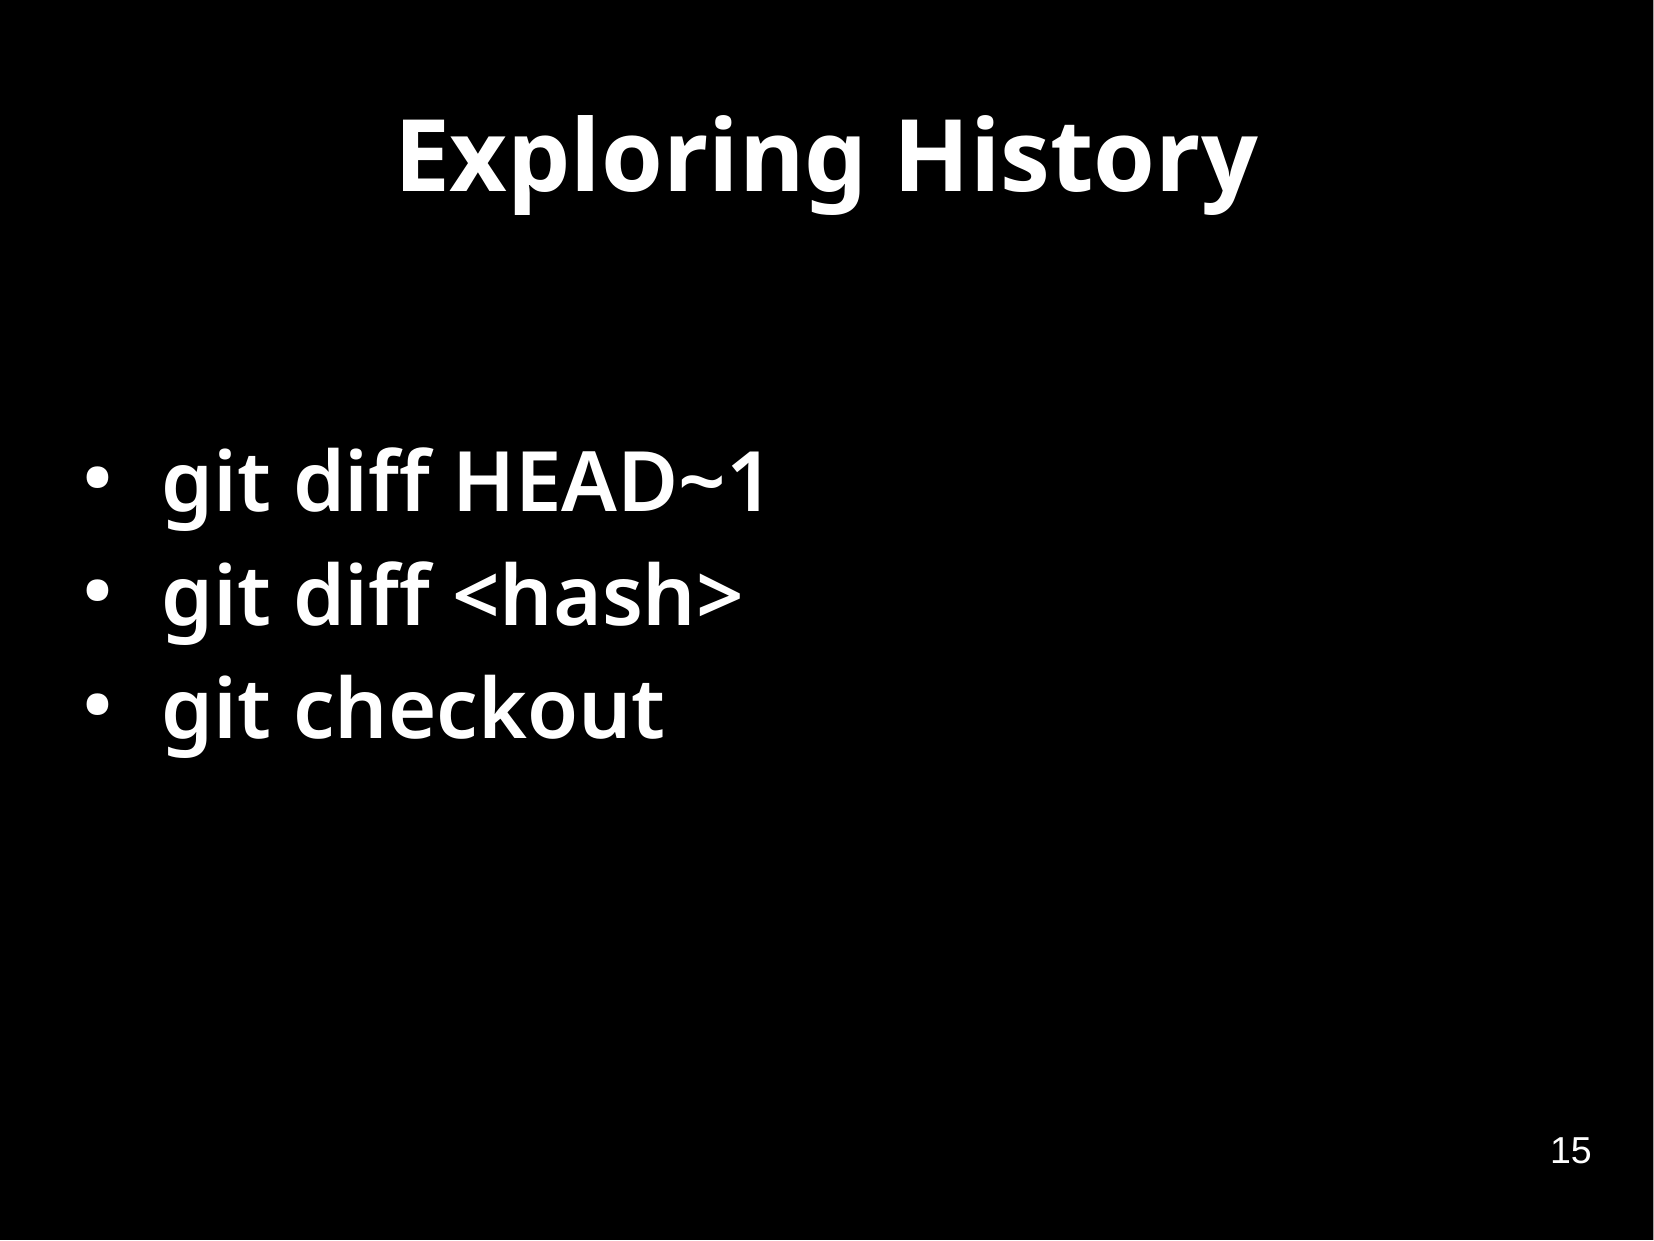

# Exploring History
 git diff HEAD~1
 git diff <hash>
 git checkout
15